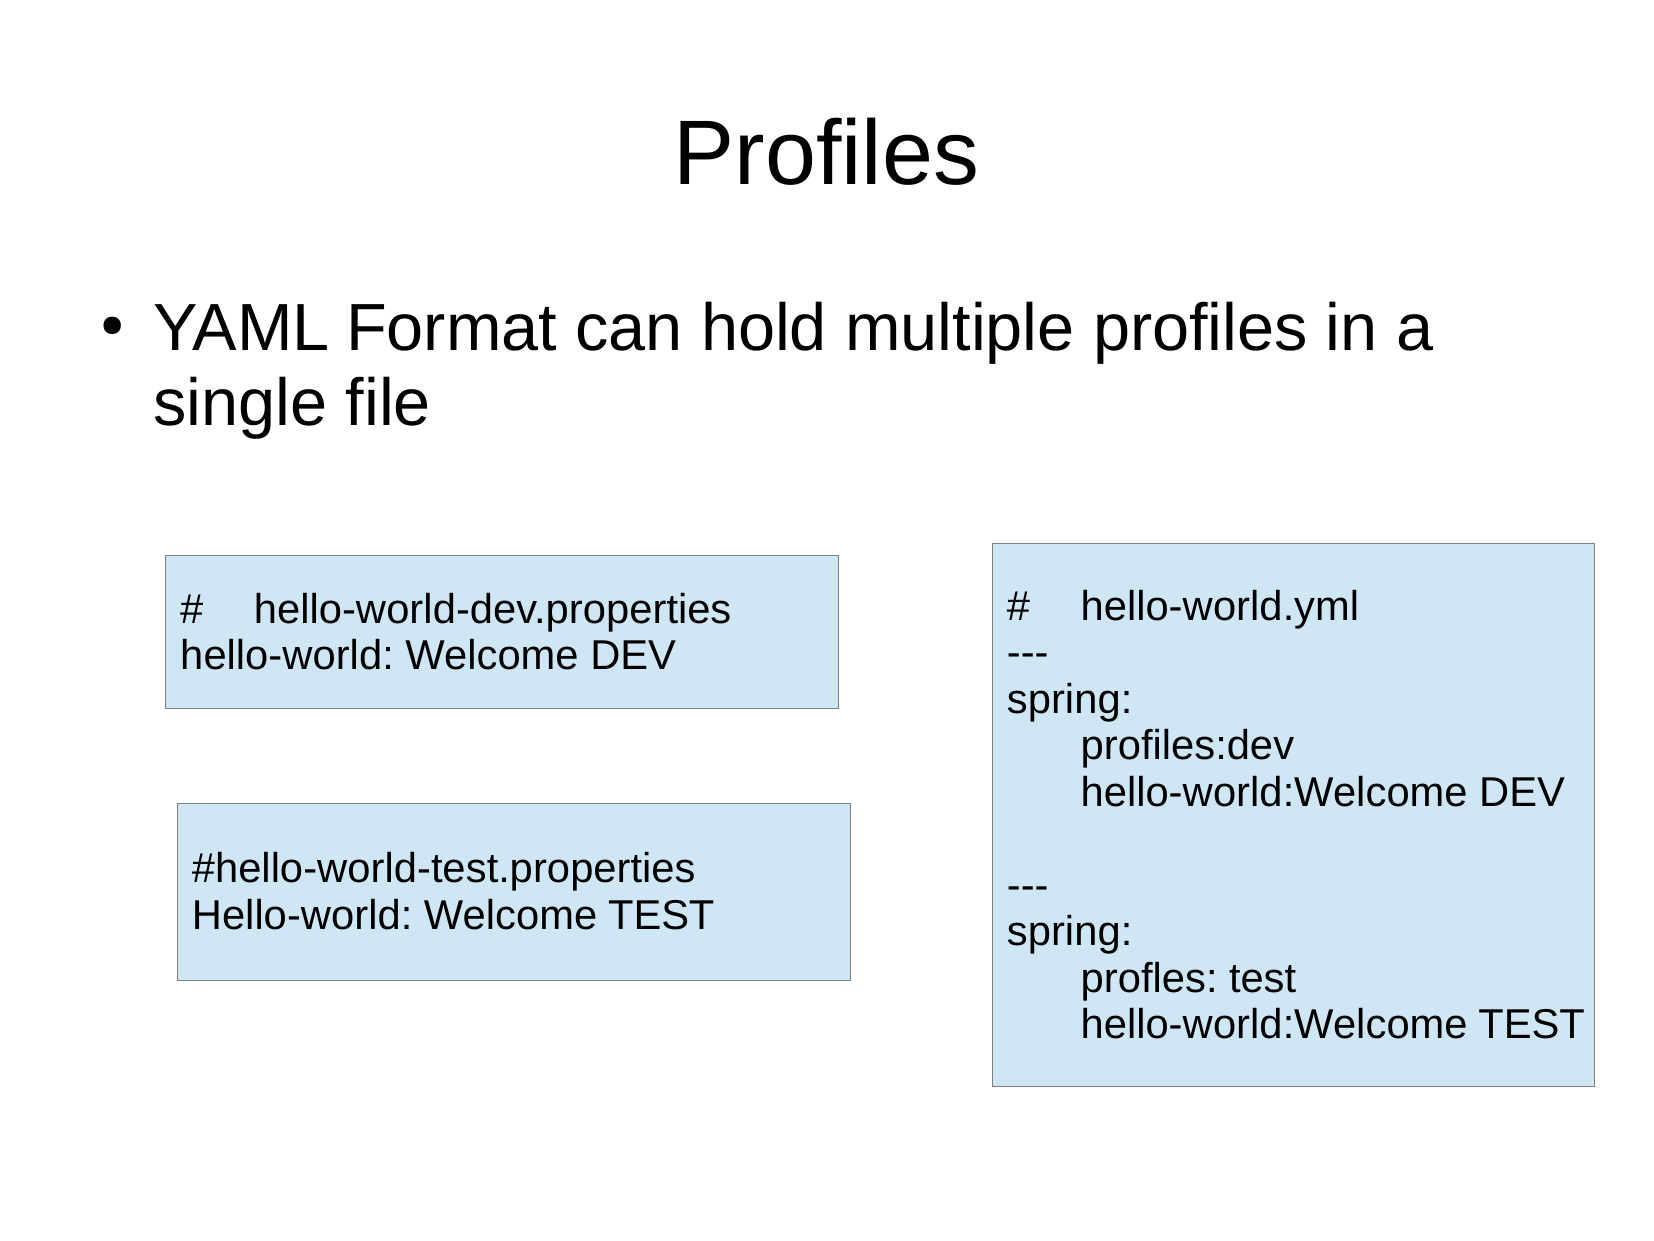

# Profiles
YAML Format can hold multiple profiles in a single file
# 	hello-world.yml
---
spring:
	profiles:dev
	hello-world:Welcome DEV
---
spring:
	profles: test
	hello-world:Welcome TEST
# 	hello-world-dev.properties
hello-world: Welcome DEV
#hello-world-test.properties
Hello-world: Welcome TEST